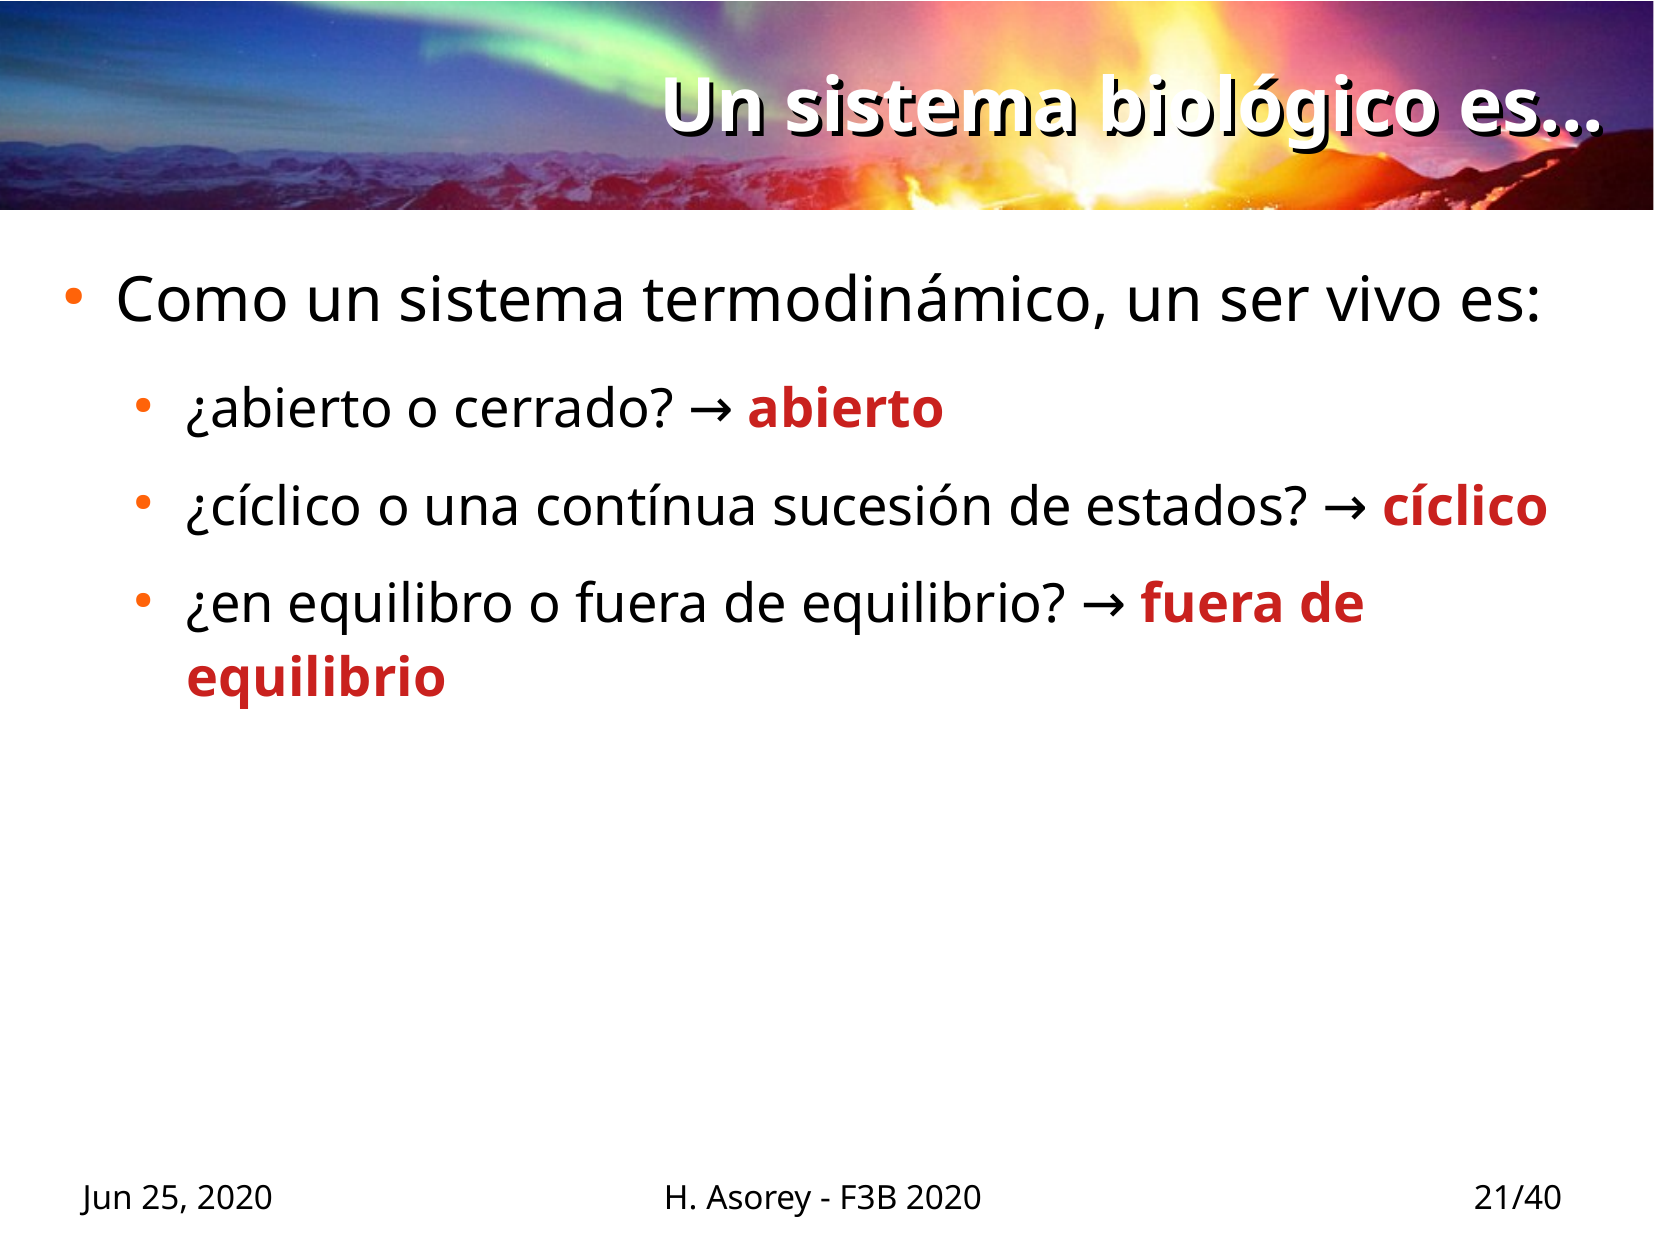

# Un sistema biológico es...
Como un sistema termodinámico, un ser vivo es:
¿abierto o cerrado? → abierto
¿cíclico o una contínua sucesión de estados? → cíclico
¿en equilibro o fuera de equilibrio? → fuera de equilibrio
Jun 25, 2020
H. Asorey - F3B 2020
21